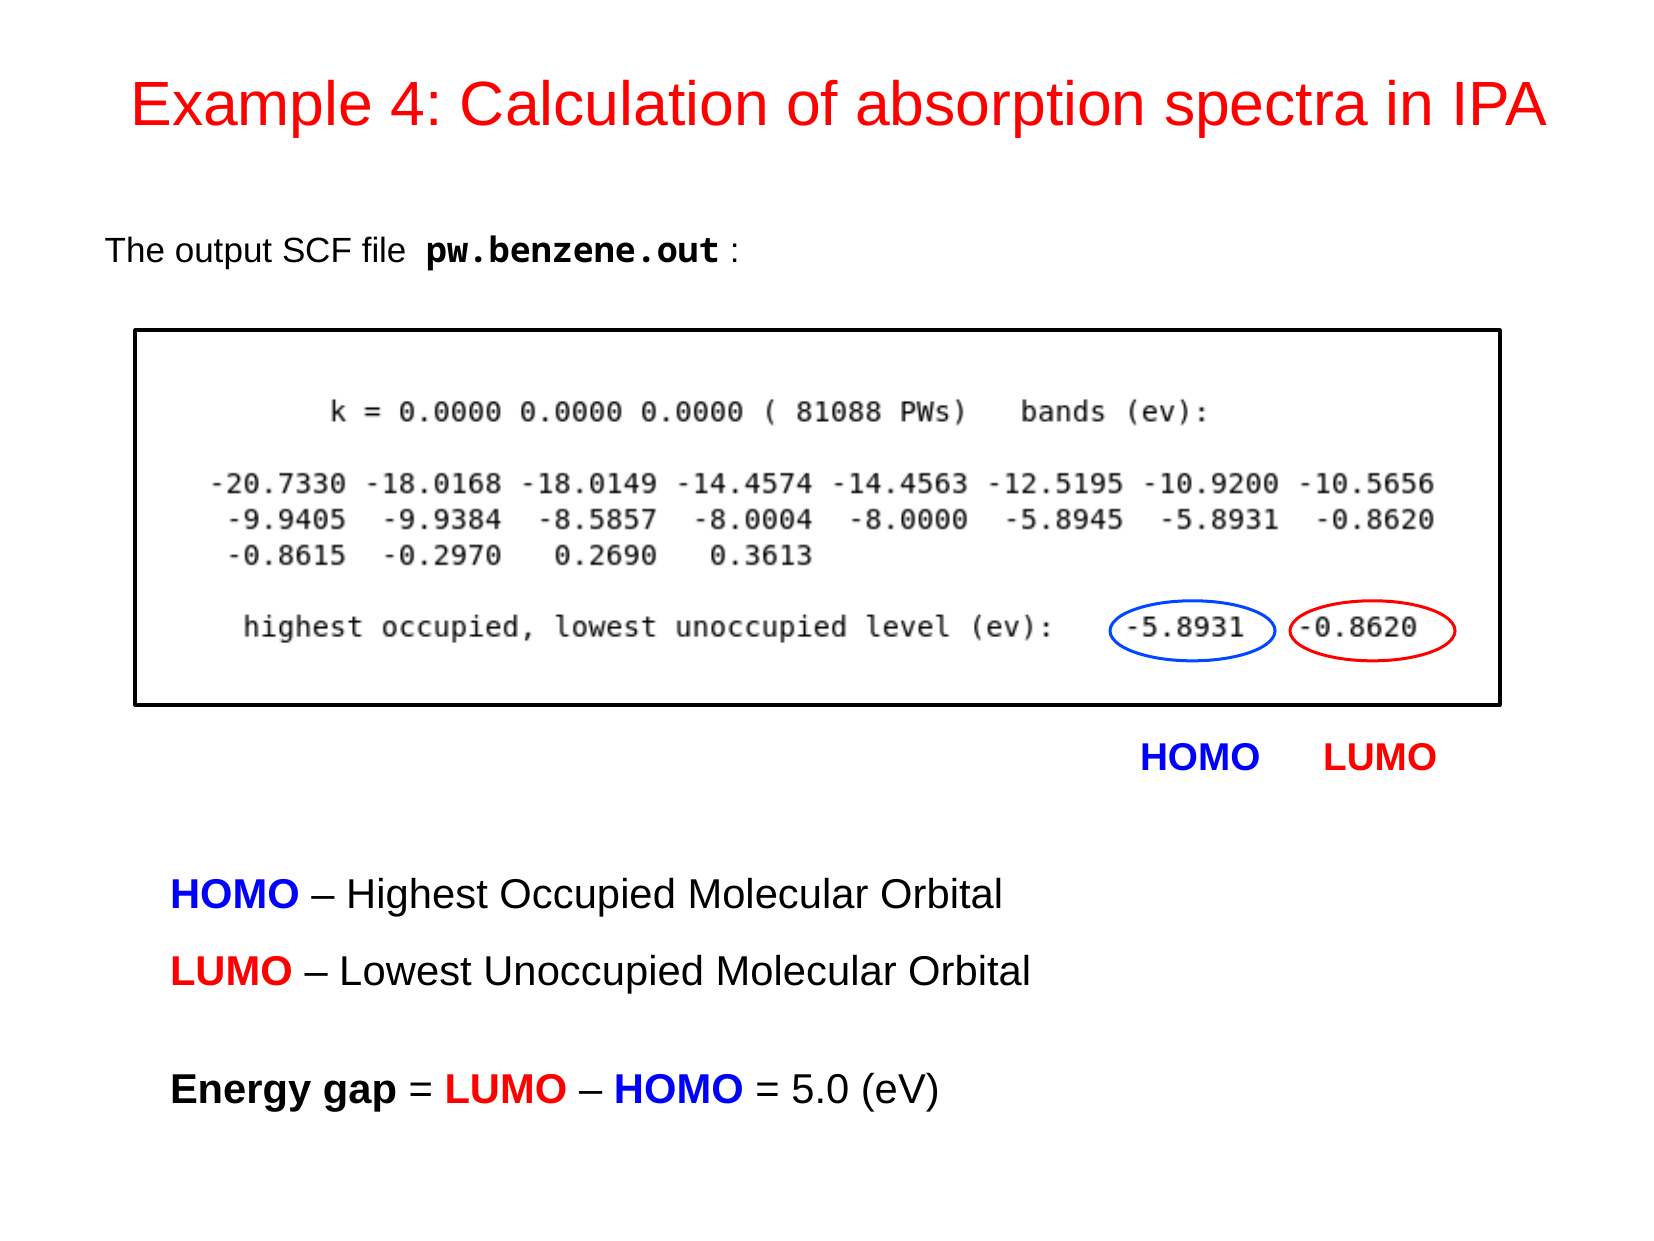

# Example 4: Calculation of absorption spectra in IPA
The output SCF file pw.benzene.out :
HOMO
LUMO
HOMO – Highest Occupied Molecular Orbital
LUMO – Lowest Unoccupied Molecular Orbital
Energy gap = LUMO – HOMO = 5.0 (eV)